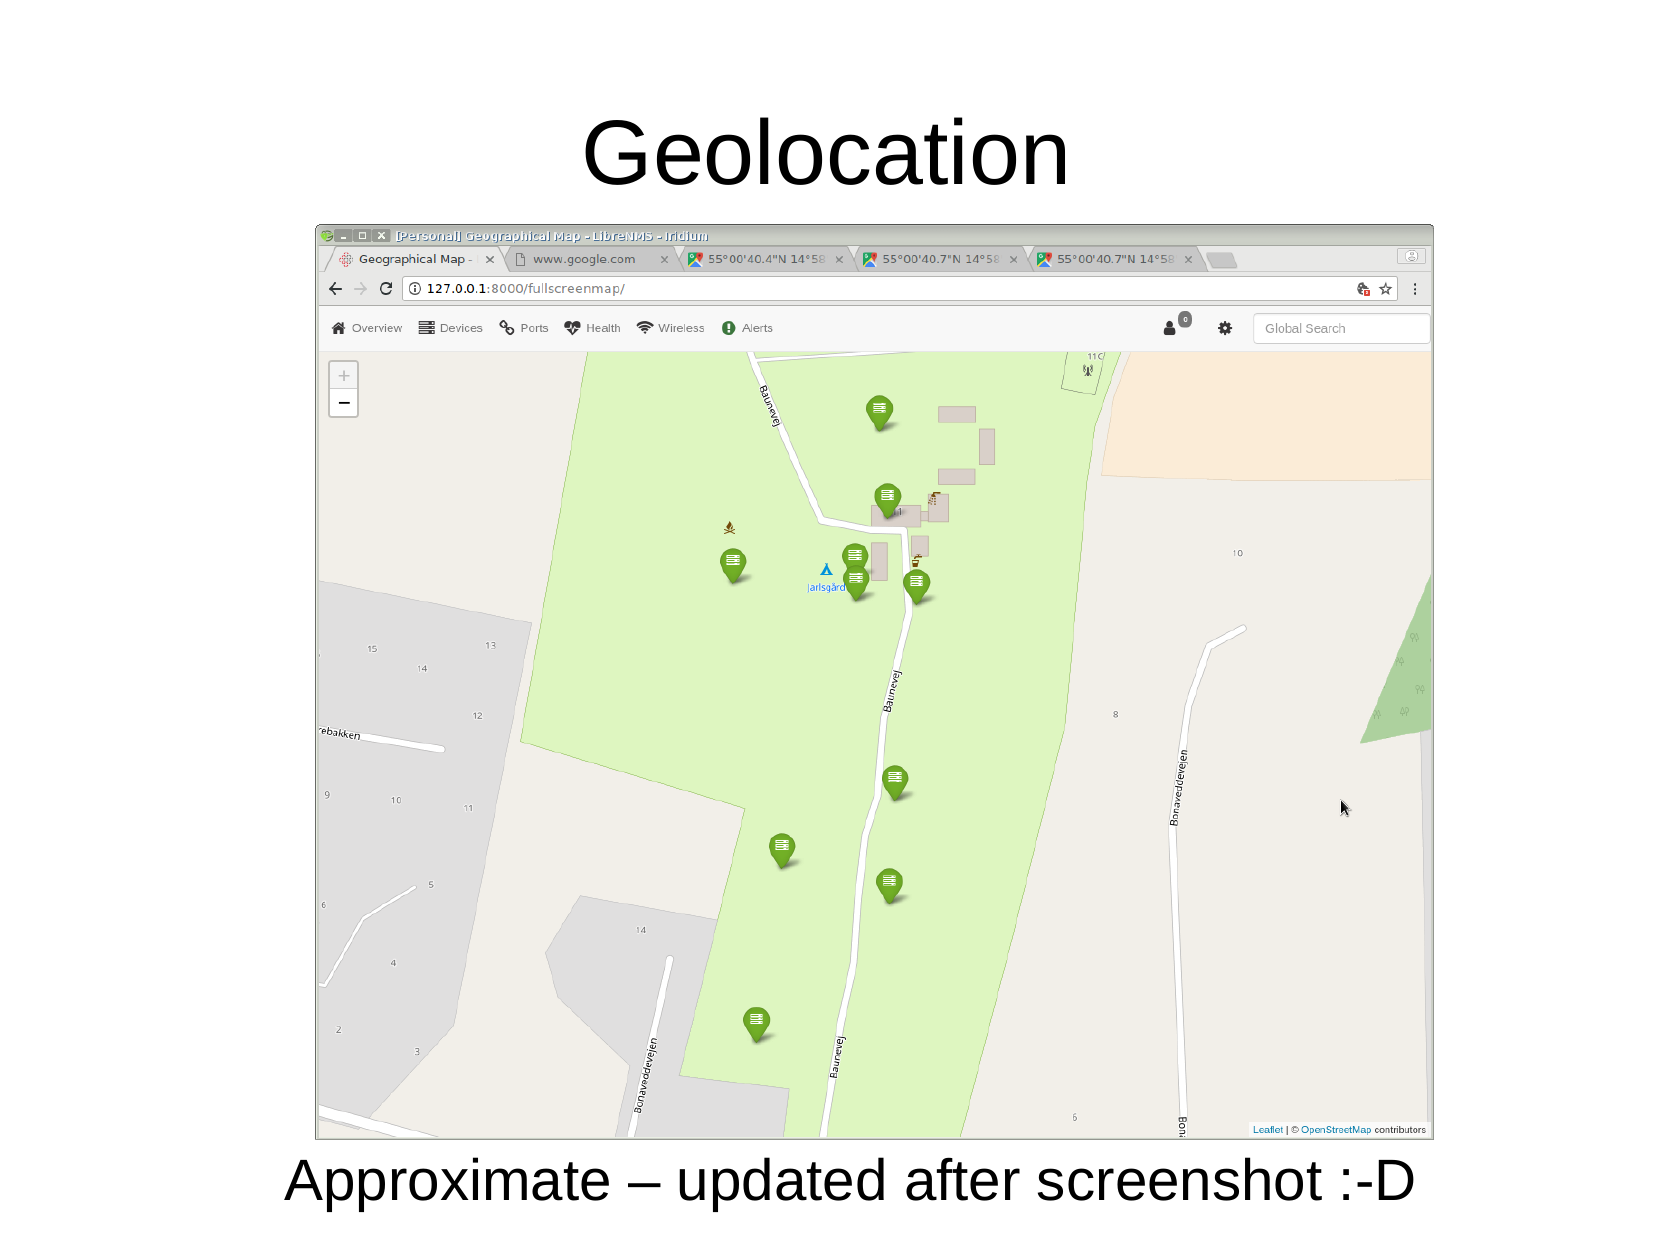

# Geolocation
Approximate – updated after screenshot :-D